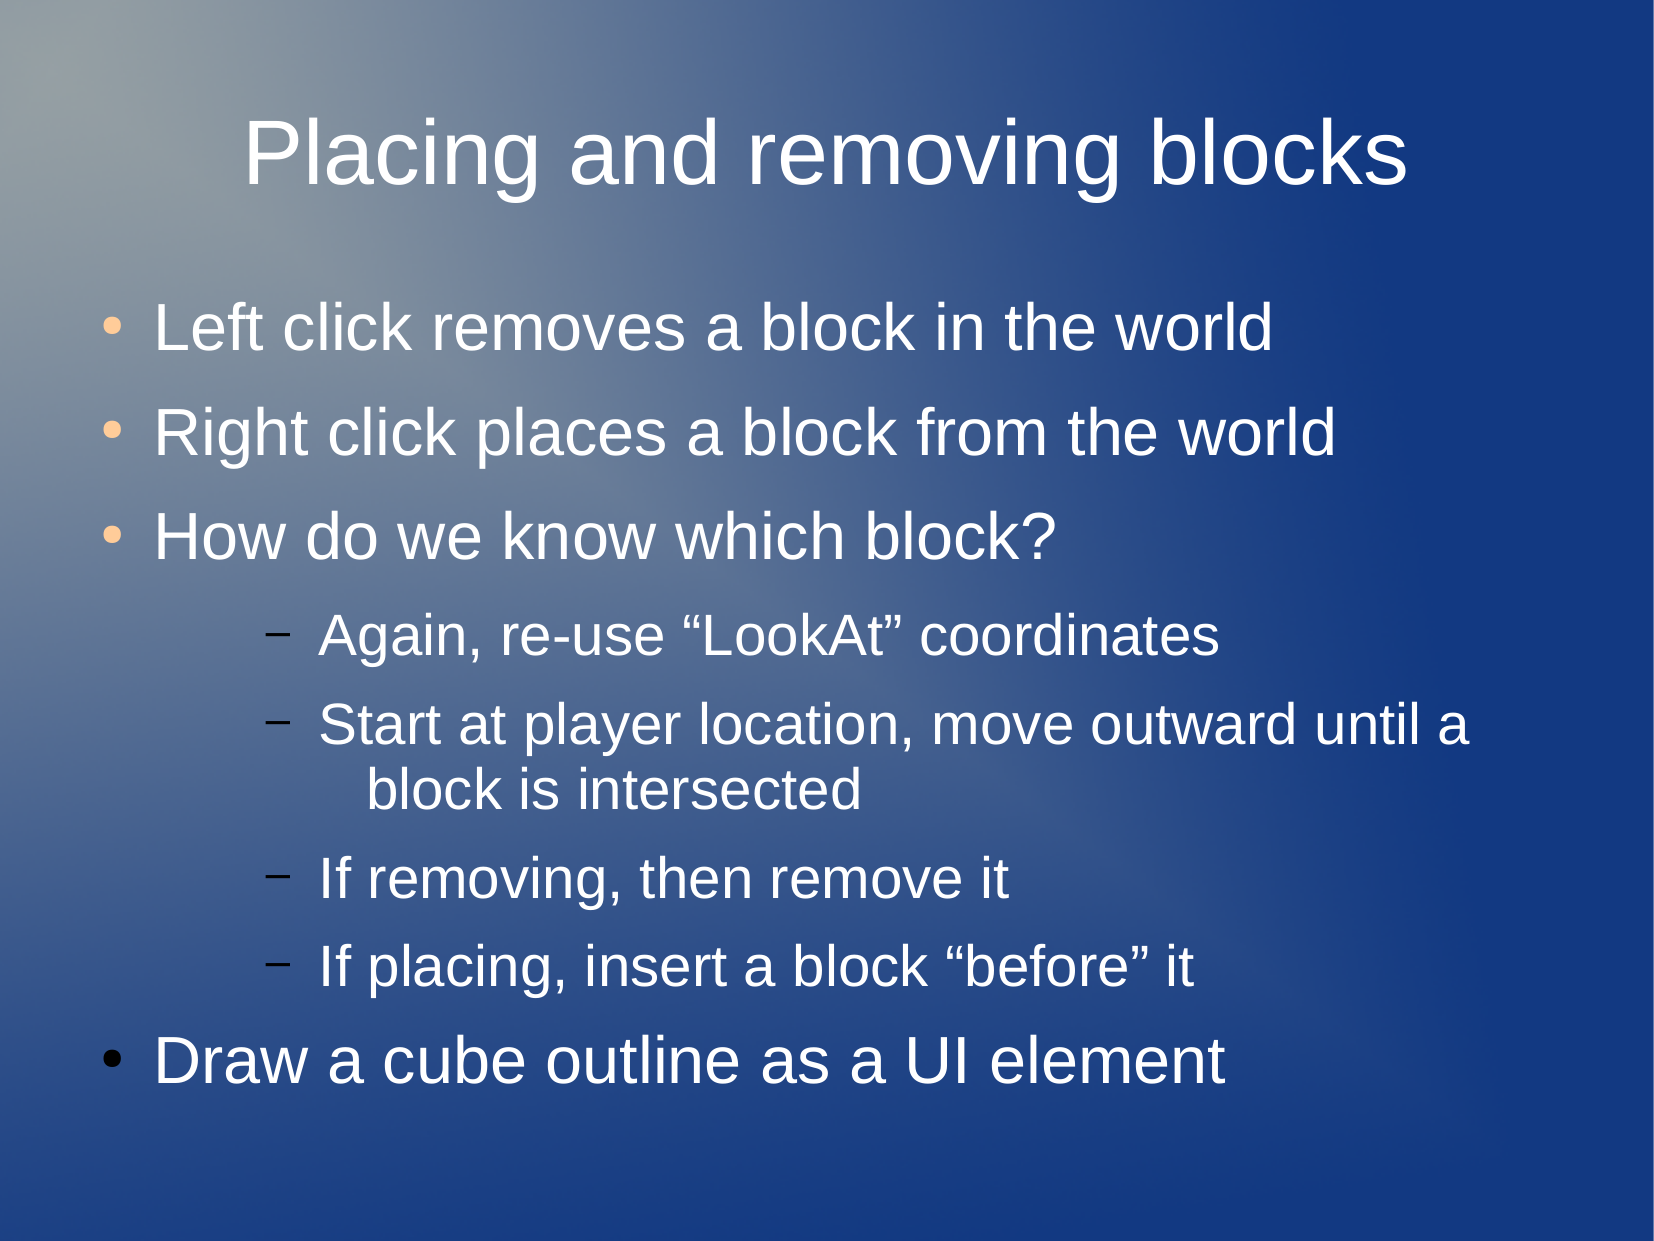

# Placing and removing blocks
Left click removes a block in the world
Right click places a block from the world
How do we know which block?
Again, re-use “LookAt” coordinates
Start at player location, move outward until a block is intersected
If removing, then remove it
If placing, insert a block “before” it
Draw a cube outline as a UI element